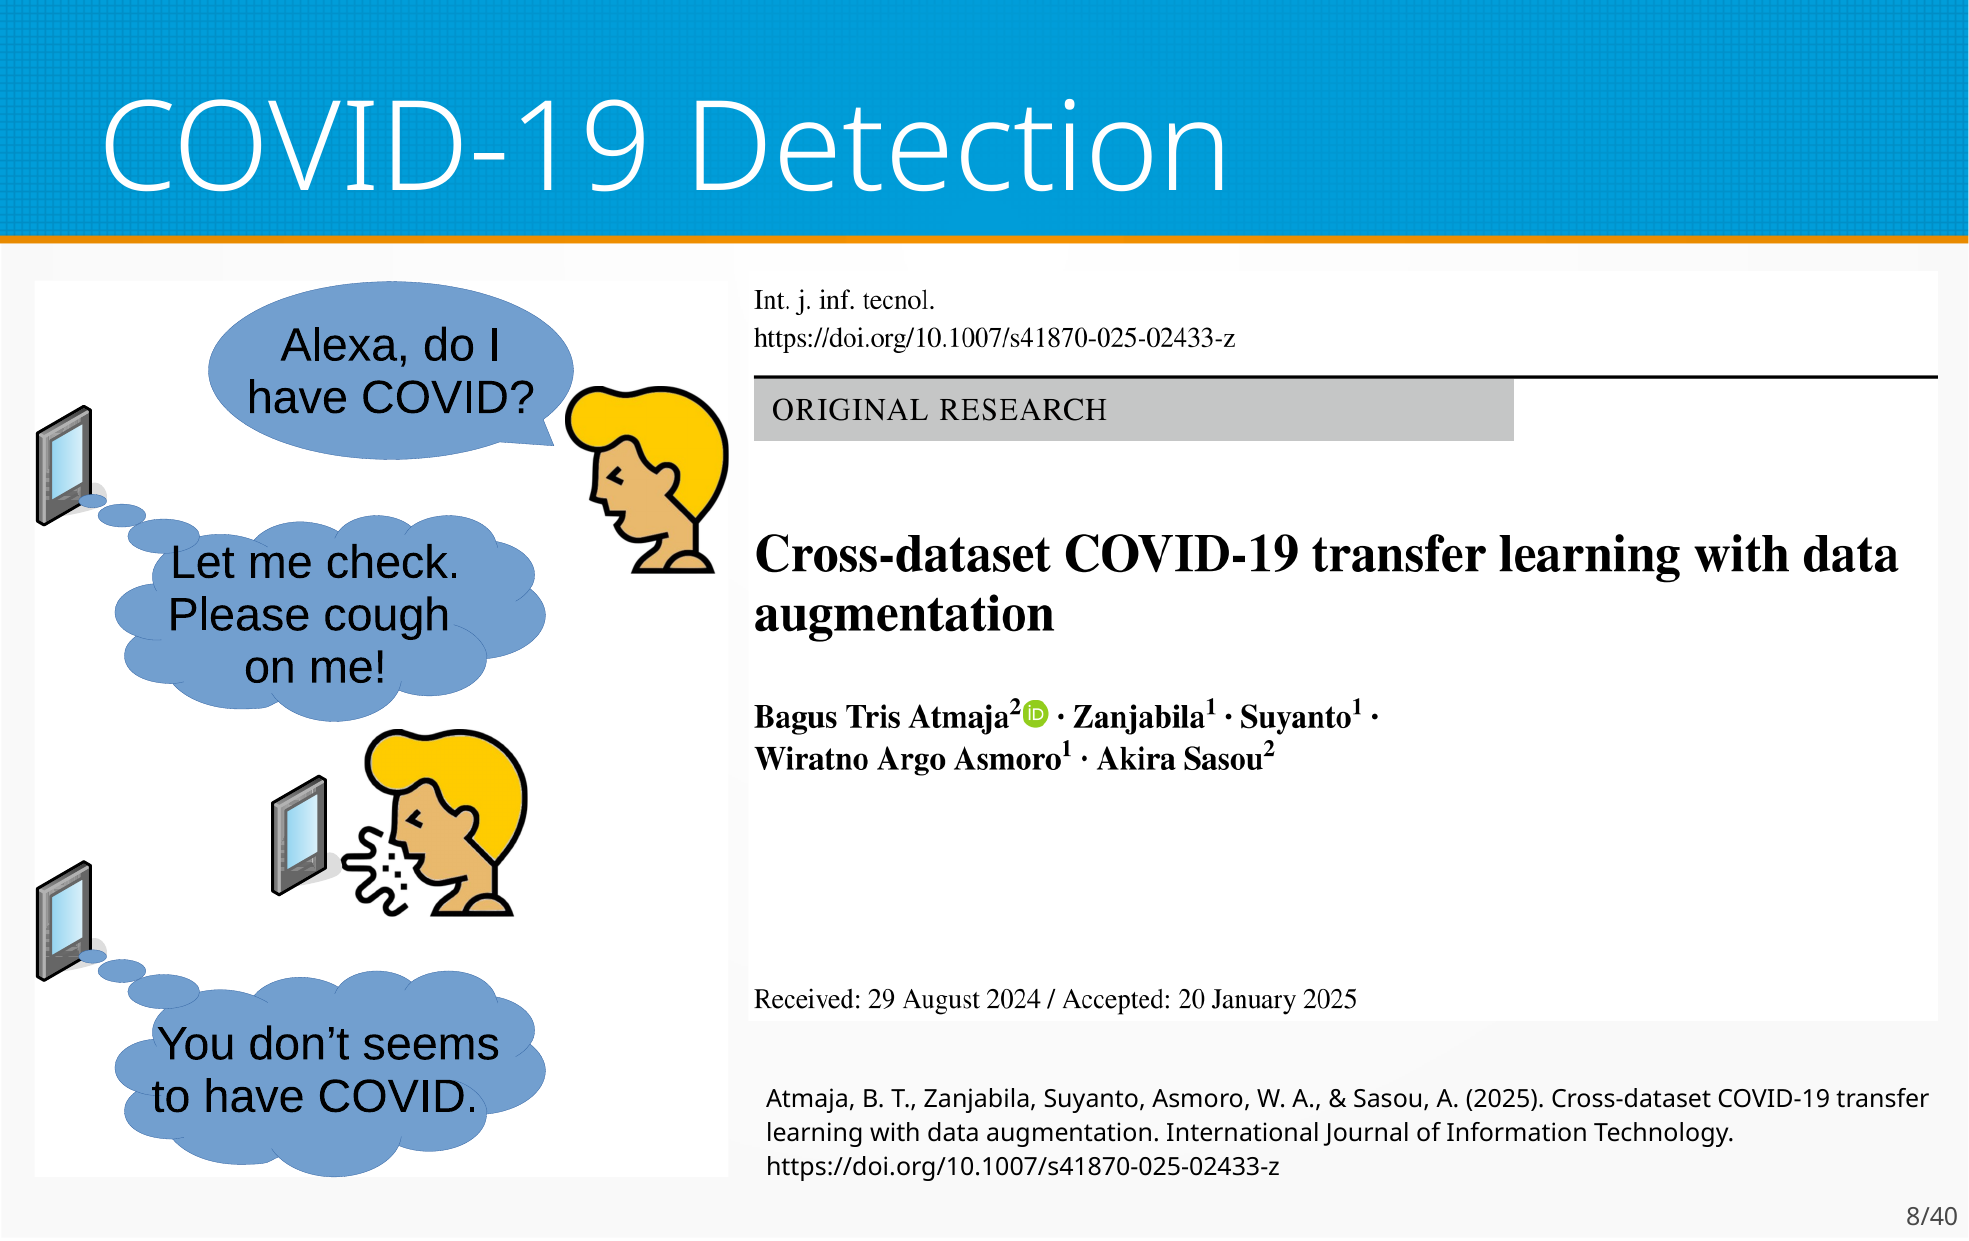

# COVID-19 Detection
Atmaja, B. T., Zanjabila, Suyanto, Asmoro, W. A., & Sasou, A. (2025). Cross-dataset COVID-19 transfer learning with data augmentation. International Journal of Information Technology. https://doi.org/10.1007/s41870-025-02433-z
8